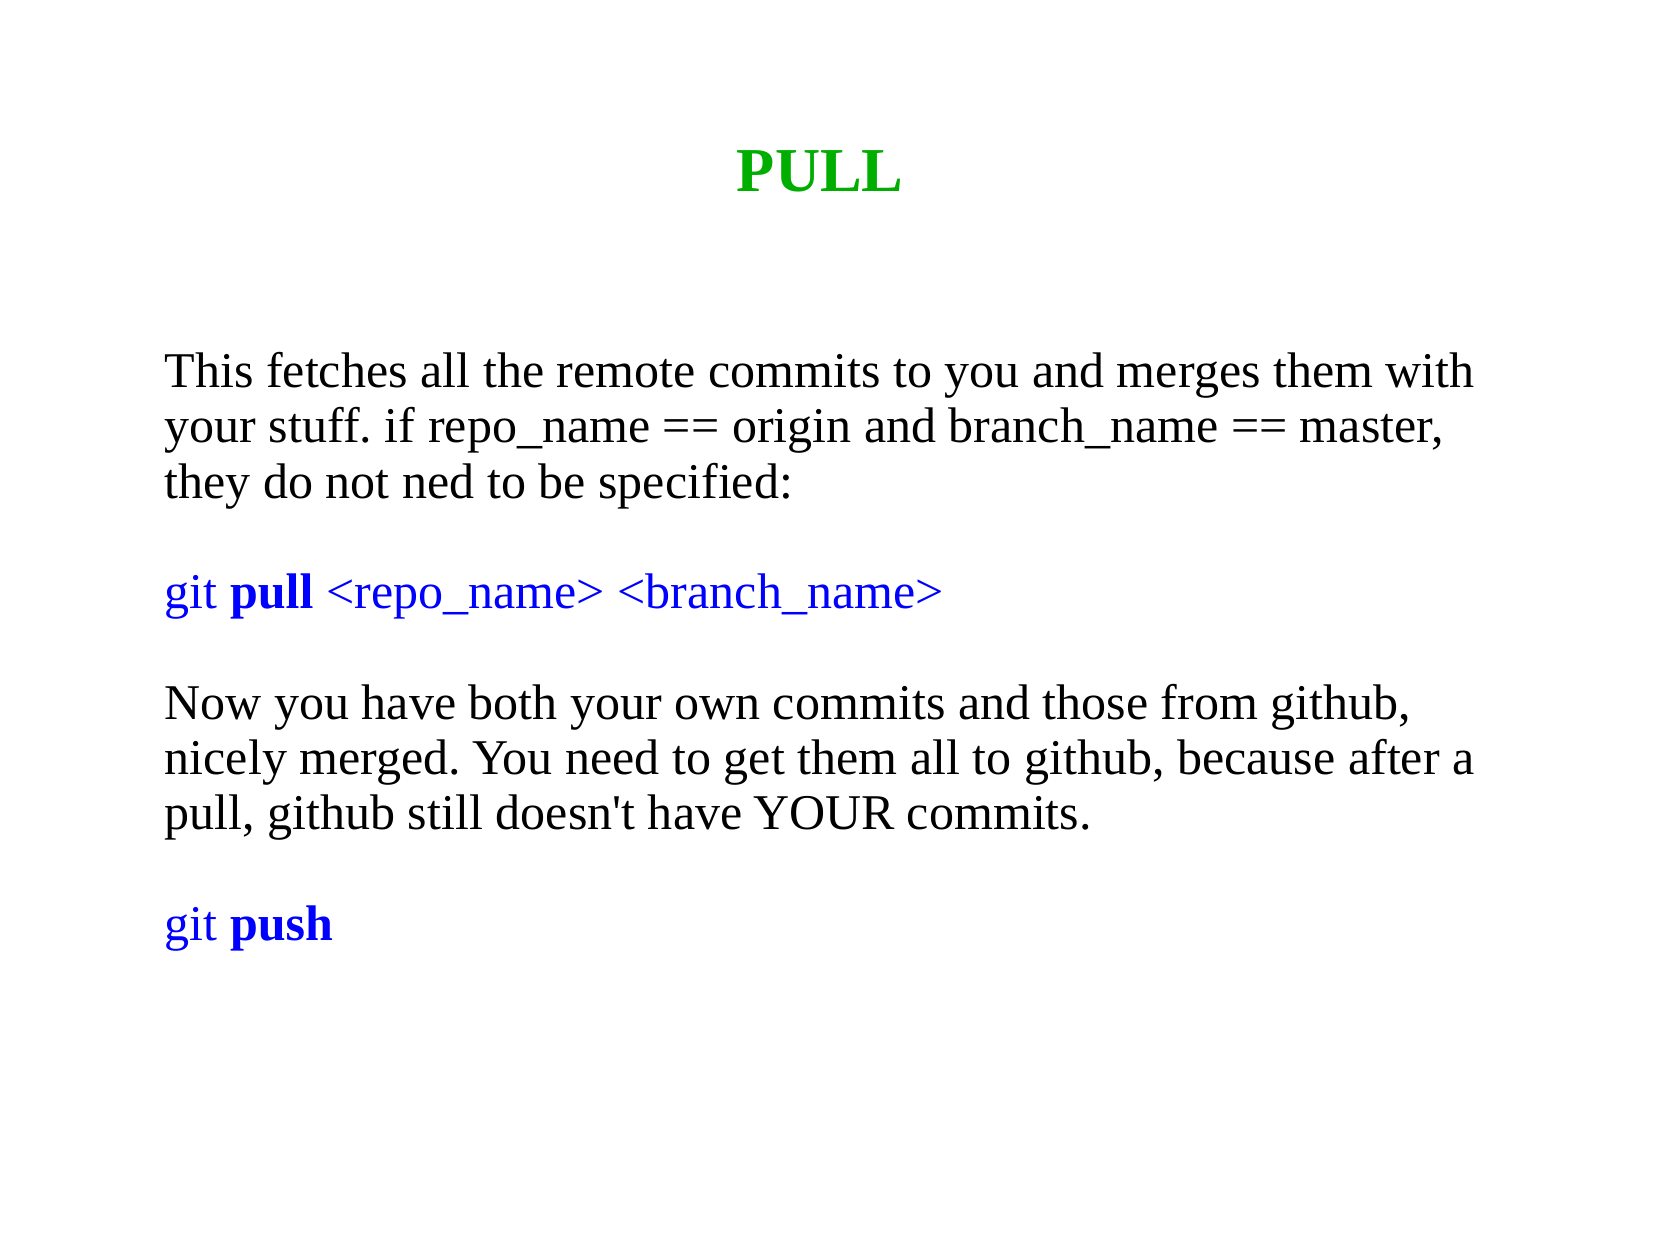

PULL
This fetches all the remote commits to you and merges them with your stuff. if repo_name == origin and branch_name == master, they do not ned to be specified:
git pull <repo_name> <branch_name>
Now you have both your own commits and those from github, nicely merged. You need to get them all to github, because after a pull, github still doesn't have YOUR commits.
git push